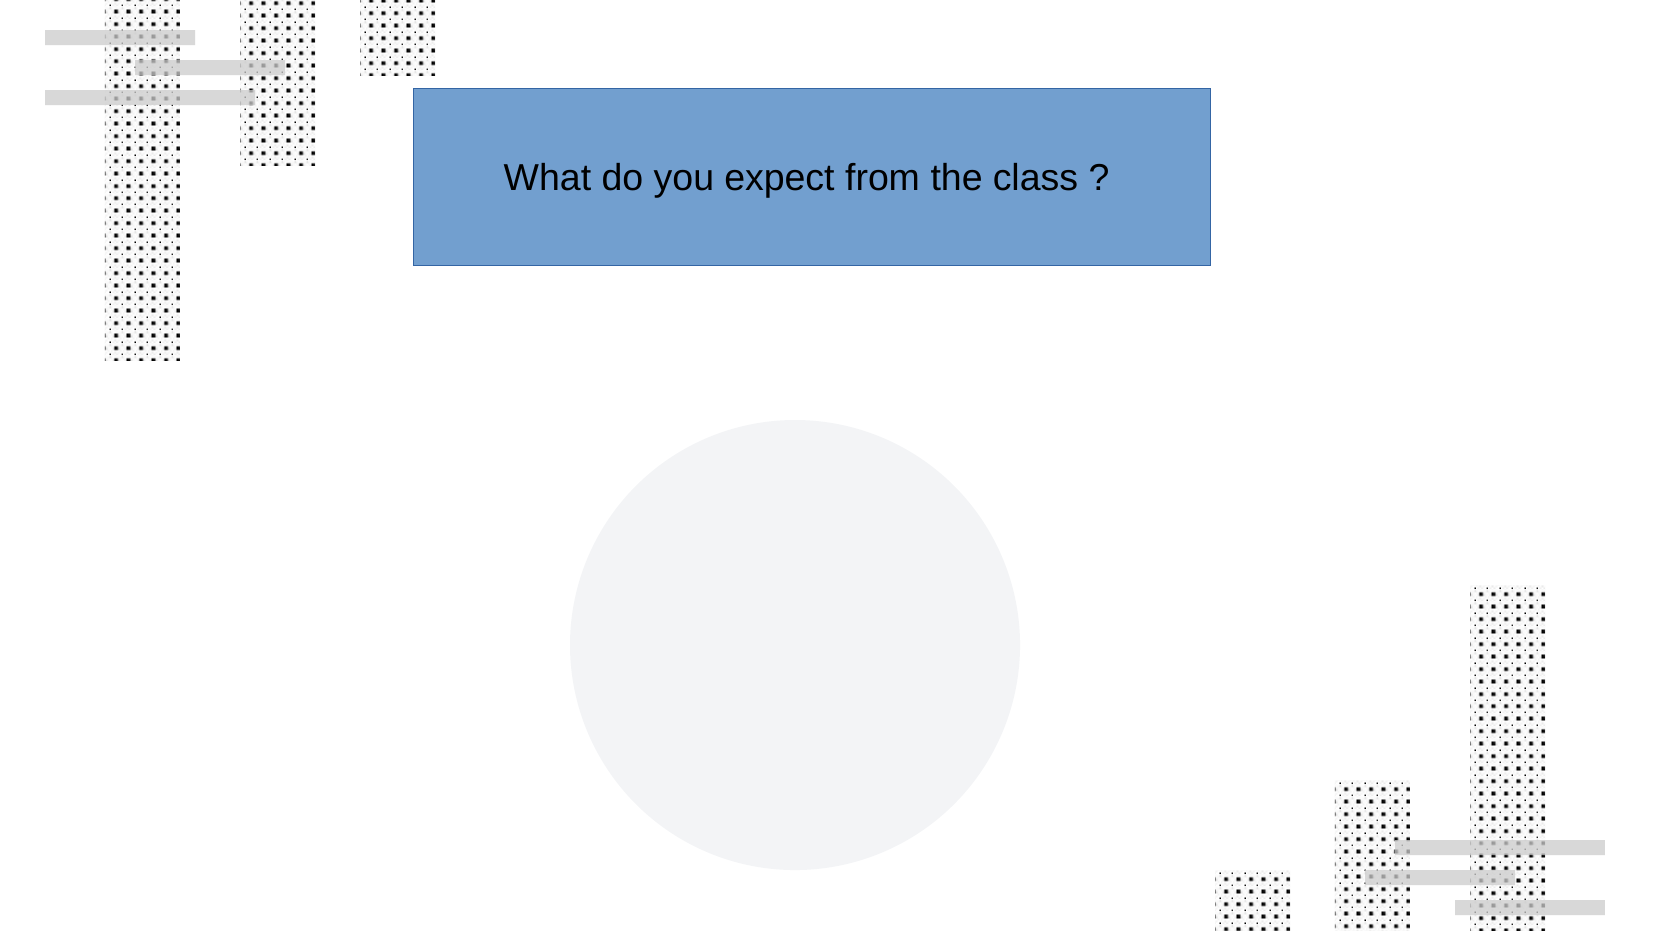

What do you expect from the class ?